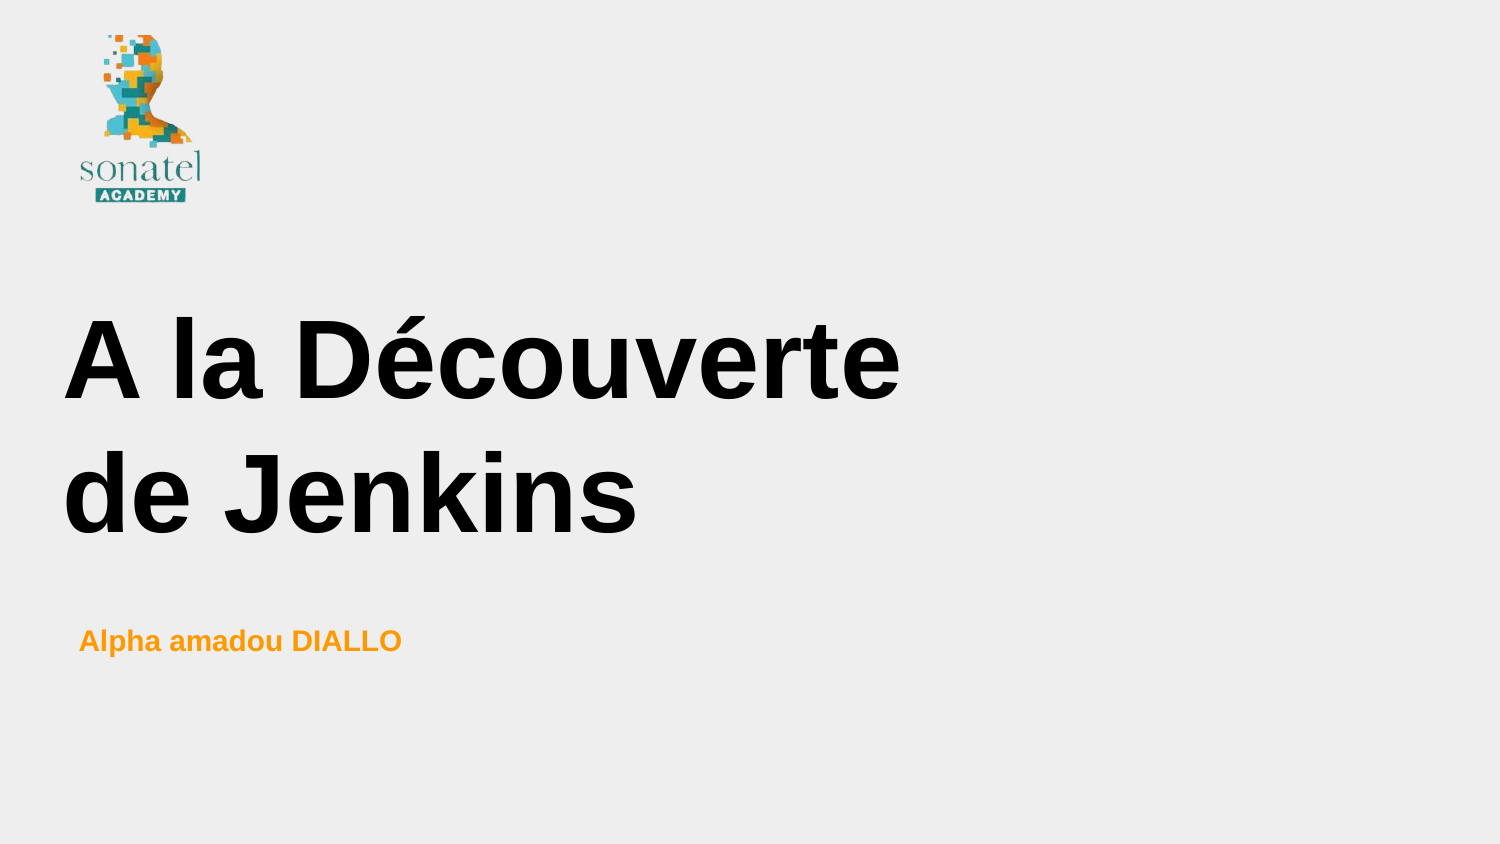

# A la Découverte de Jenkins
Alpha amadou DIALLO